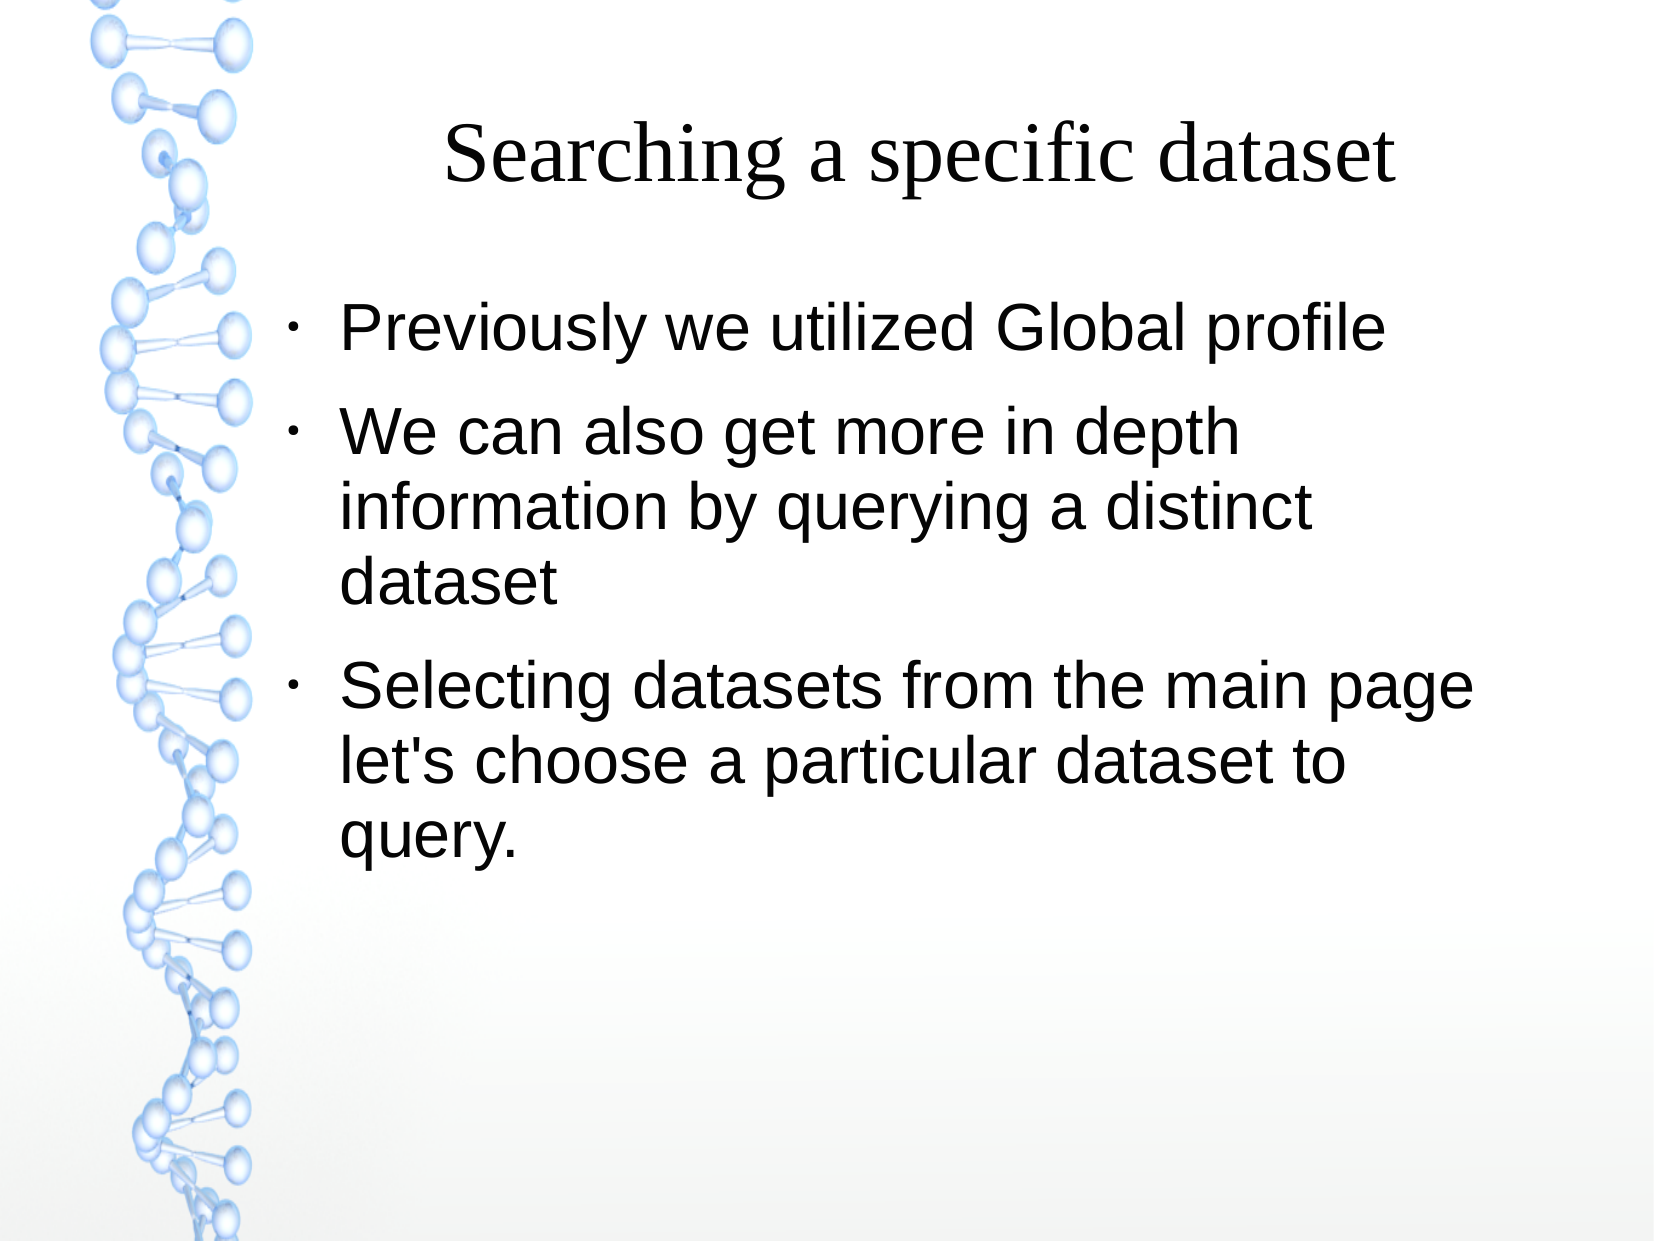

# Searching a specific dataset
Previously we utilized Global profile
We can also get more in depth information by querying a distinct dataset
Selecting datasets from the main page let's choose a particular dataset to query.